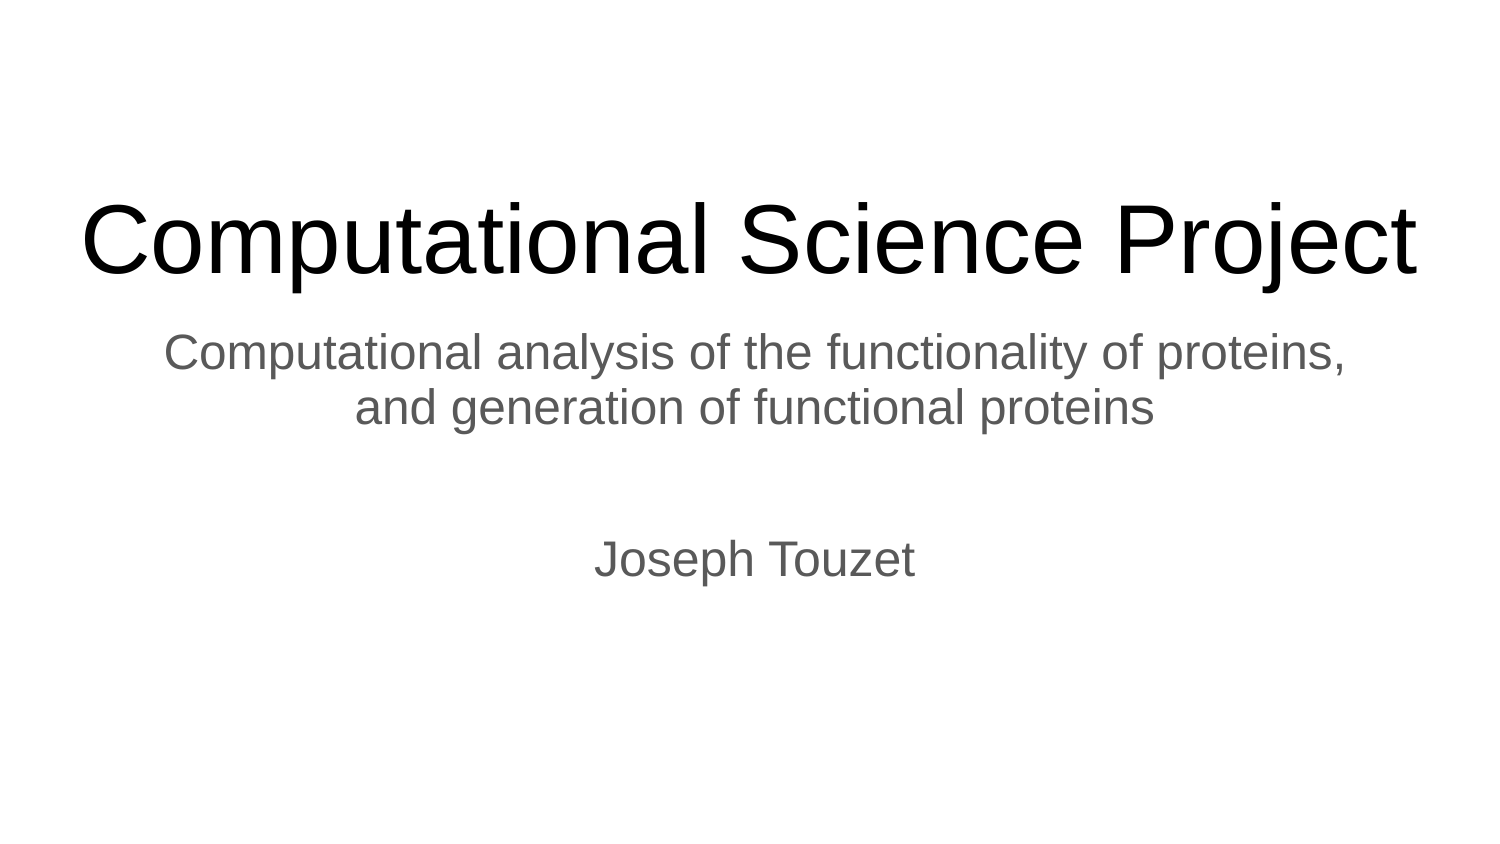

# Computational Science Project
Computational analysis of the functionality of proteins,
and generation of functional proteins
Joseph Touzet